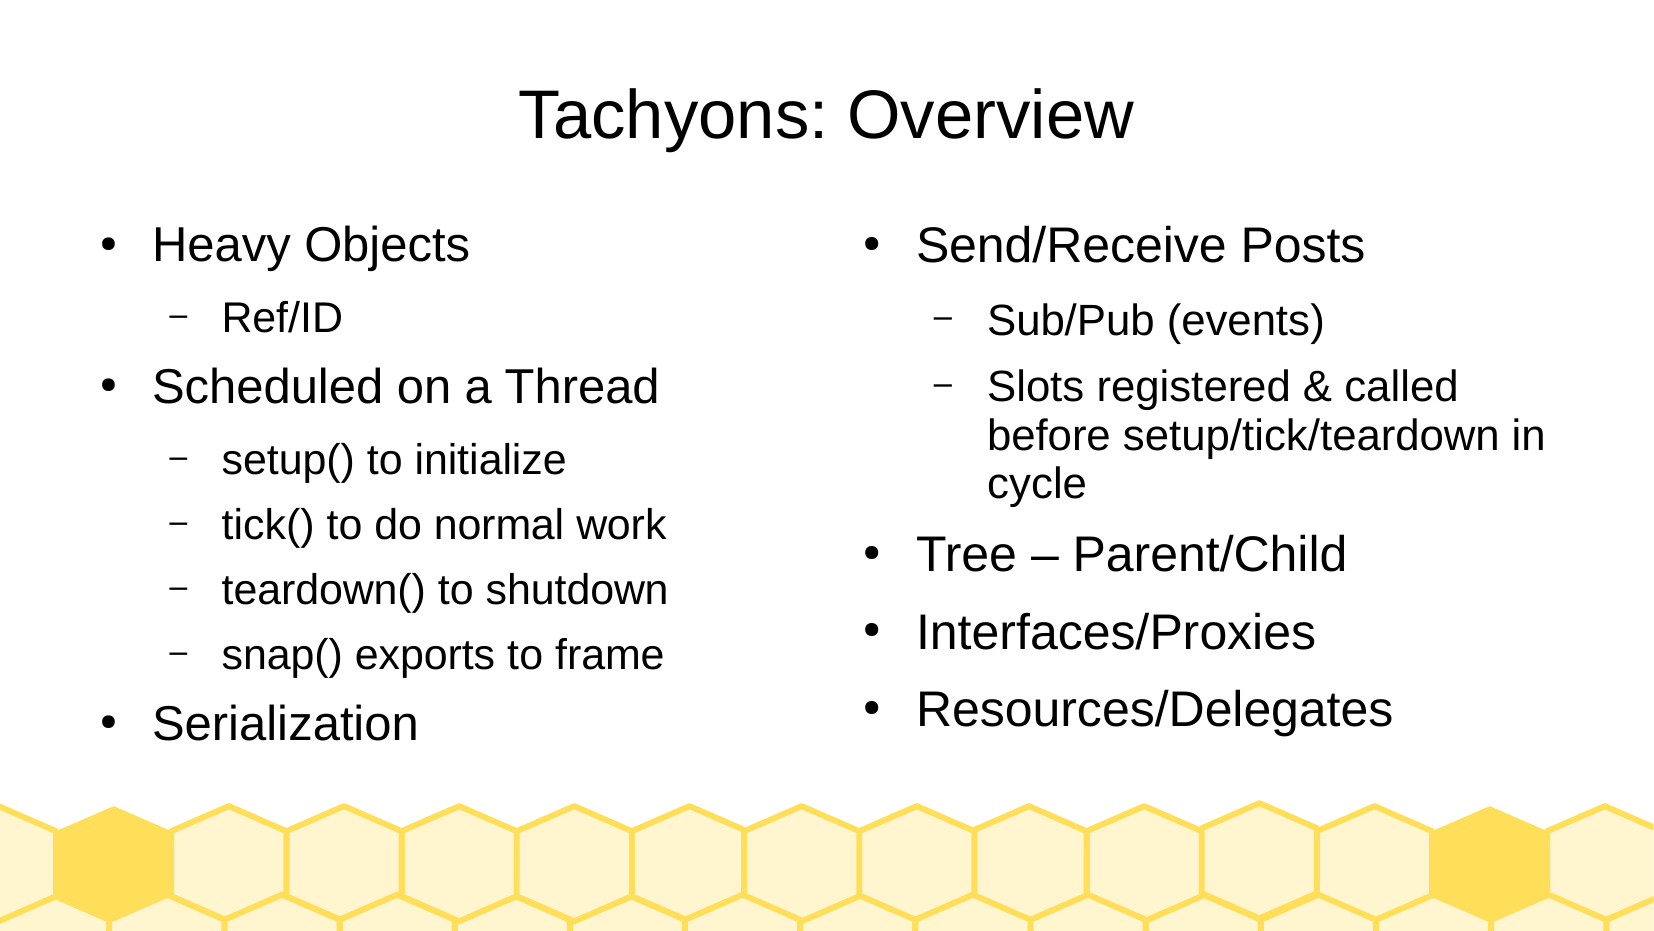

# Tachyons: Overview
Heavy Objects
Ref/ID
Scheduled on a Thread
setup() to initialize
tick() to do normal work
teardown() to shutdown
snap() exports to frame
Serialization
Send/Receive Posts
Sub/Pub (events)
Slots registered & called before setup/tick/teardown in cycle
Tree – Parent/Child
Interfaces/Proxies
Resources/Delegates